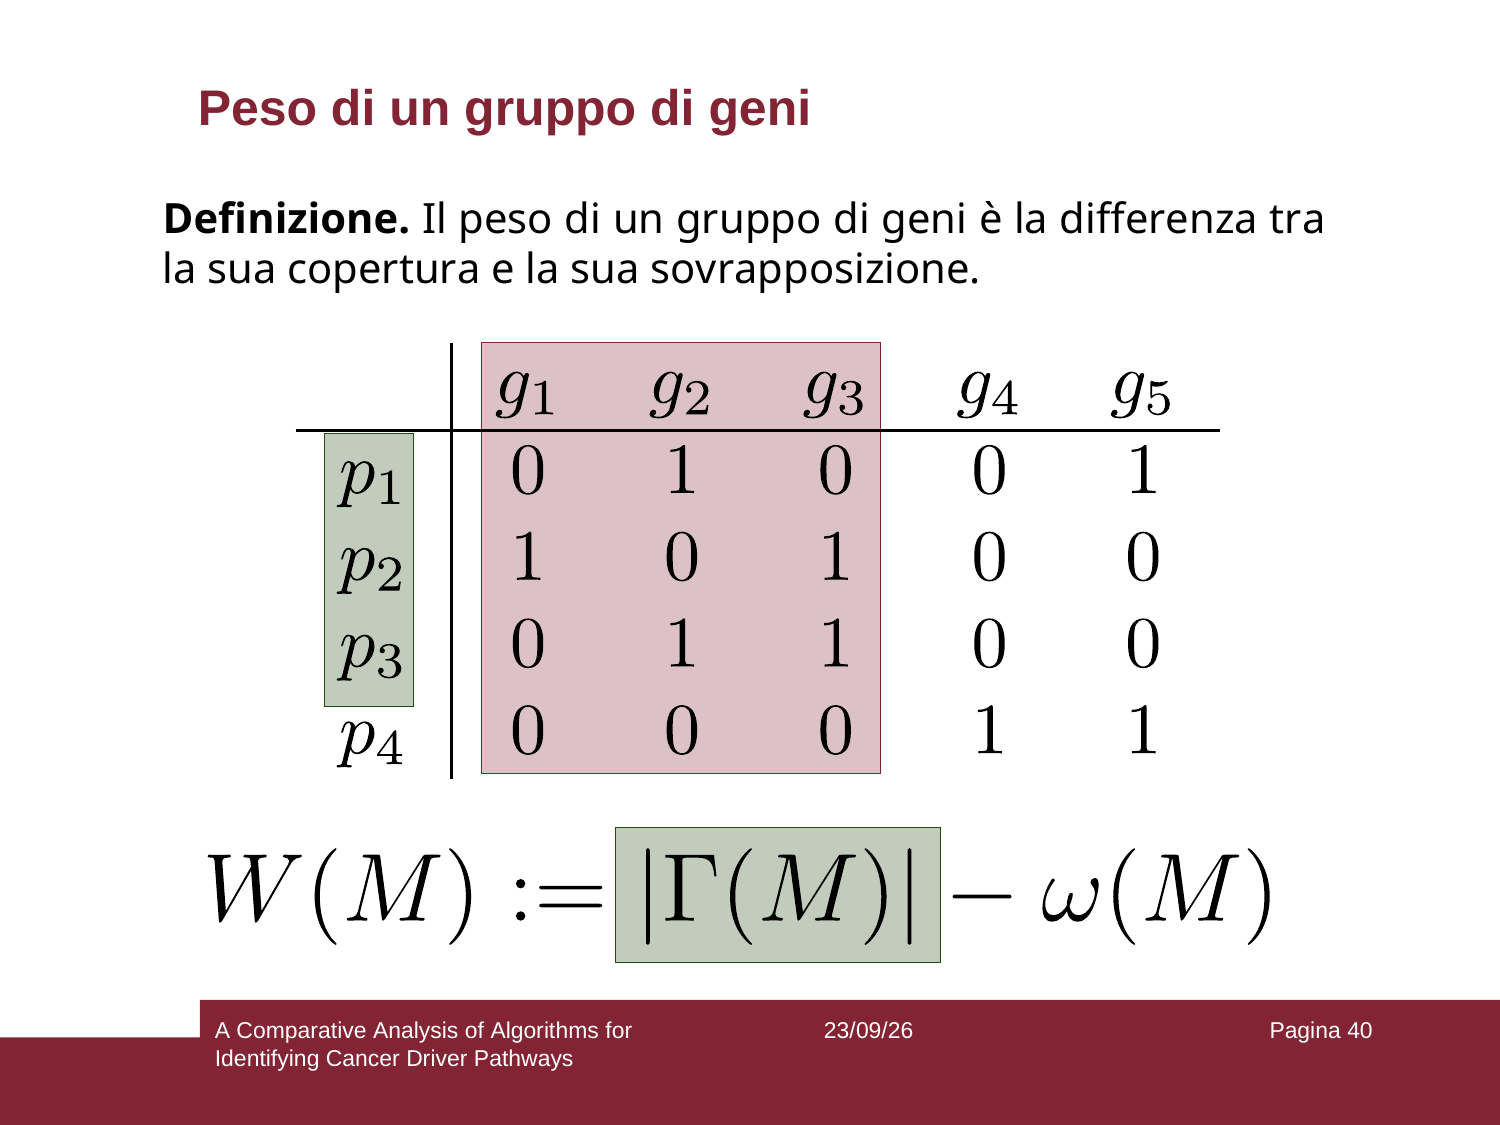

# Peso di un gruppo di geni
Definizione. Il peso di un gruppo di geni è la differenza tra la sua copertura e la sua sovrapposizione.
A Comparative Analysis of Algorithms for Identifying Cancer Driver Pathways
Pagina